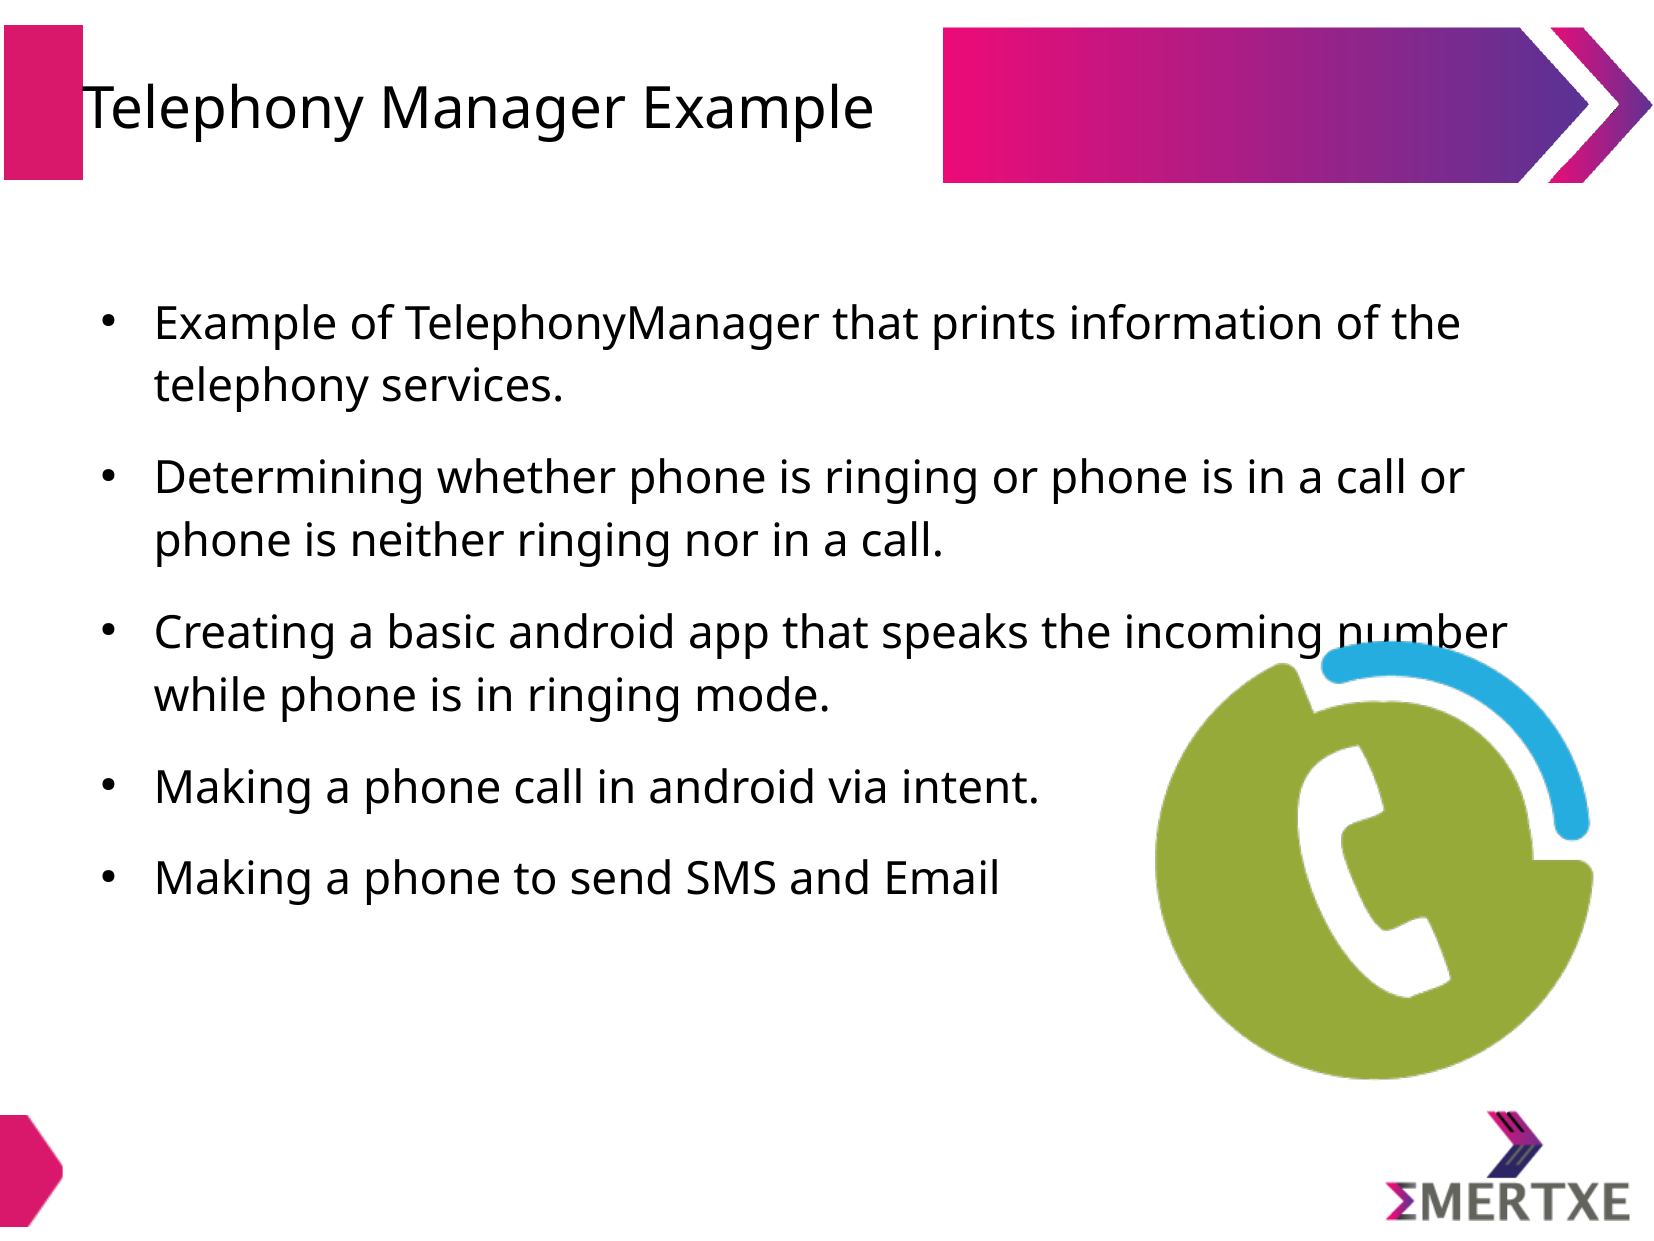

# Telephony Manager Example
Example of TelephonyManager that prints information of the telephony services.
Determining whether phone is ringing or phone is in a call or phone is neither ringing nor in a call.
Creating a basic android app that speaks the incoming number while phone is in ringing mode.
Making a phone call in android via intent.
Making a phone to send SMS and Email